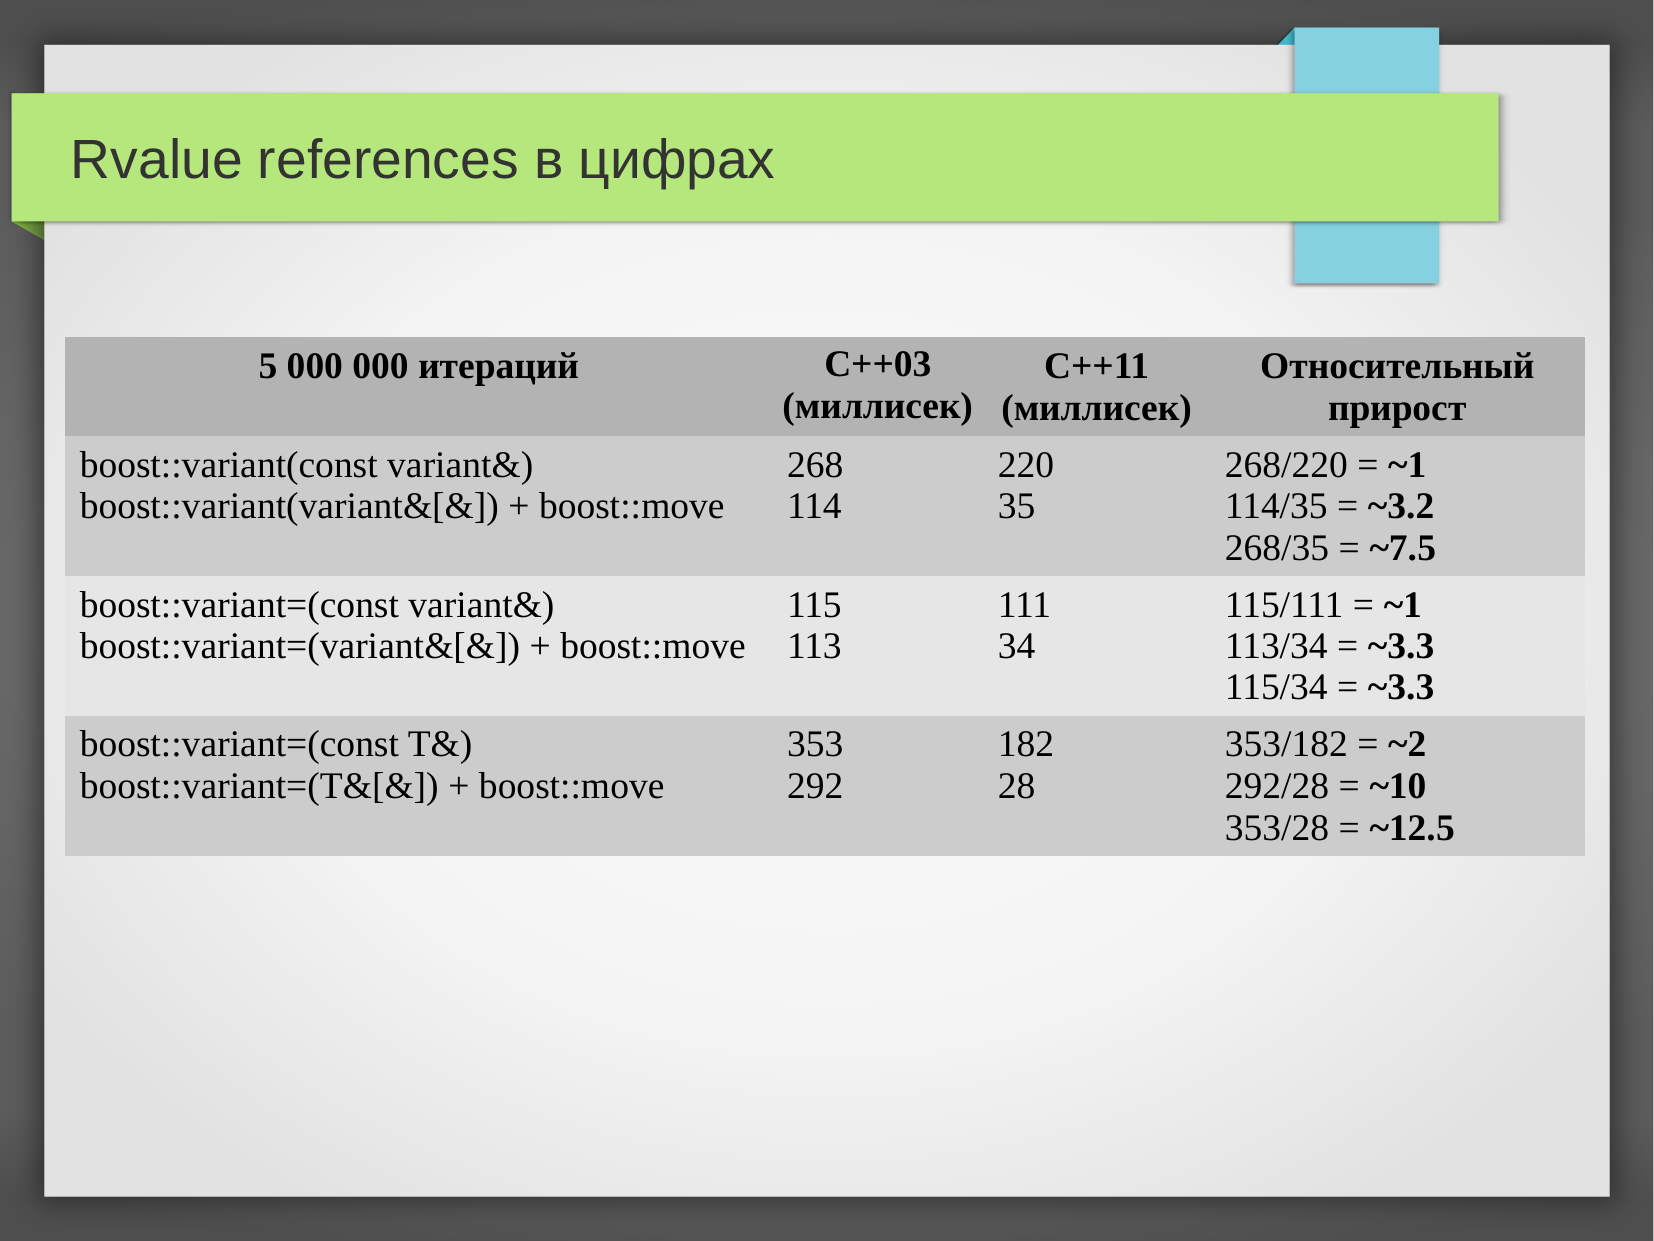

# Rvalue references в цифрах
| 5 000 000 итераций | C++03 (миллисек) | С++11 (миллисек) | Относительный прирост |
| --- | --- | --- | --- |
| boost::variant(const variant&) boost::variant(variant&[&]) + boost::move | 268 114 | 220 35 | 268/220 = ~1 114/35 = ~3.2 268/35 = ~7.5 |
| boost::variant=(const variant&) boost::variant=(variant&[&]) + boost::move | 115 113 | 111 34 | 115/111 = ~1 113/34 = ~3.3 115/34 = ~3.3 |
| boost::variant=(const T&) boost::variant=(T&[&]) + boost::move | 353 292 | 182 28 | 353/182 = ~2 292/28 = ~10 353/28 = ~12.5 |